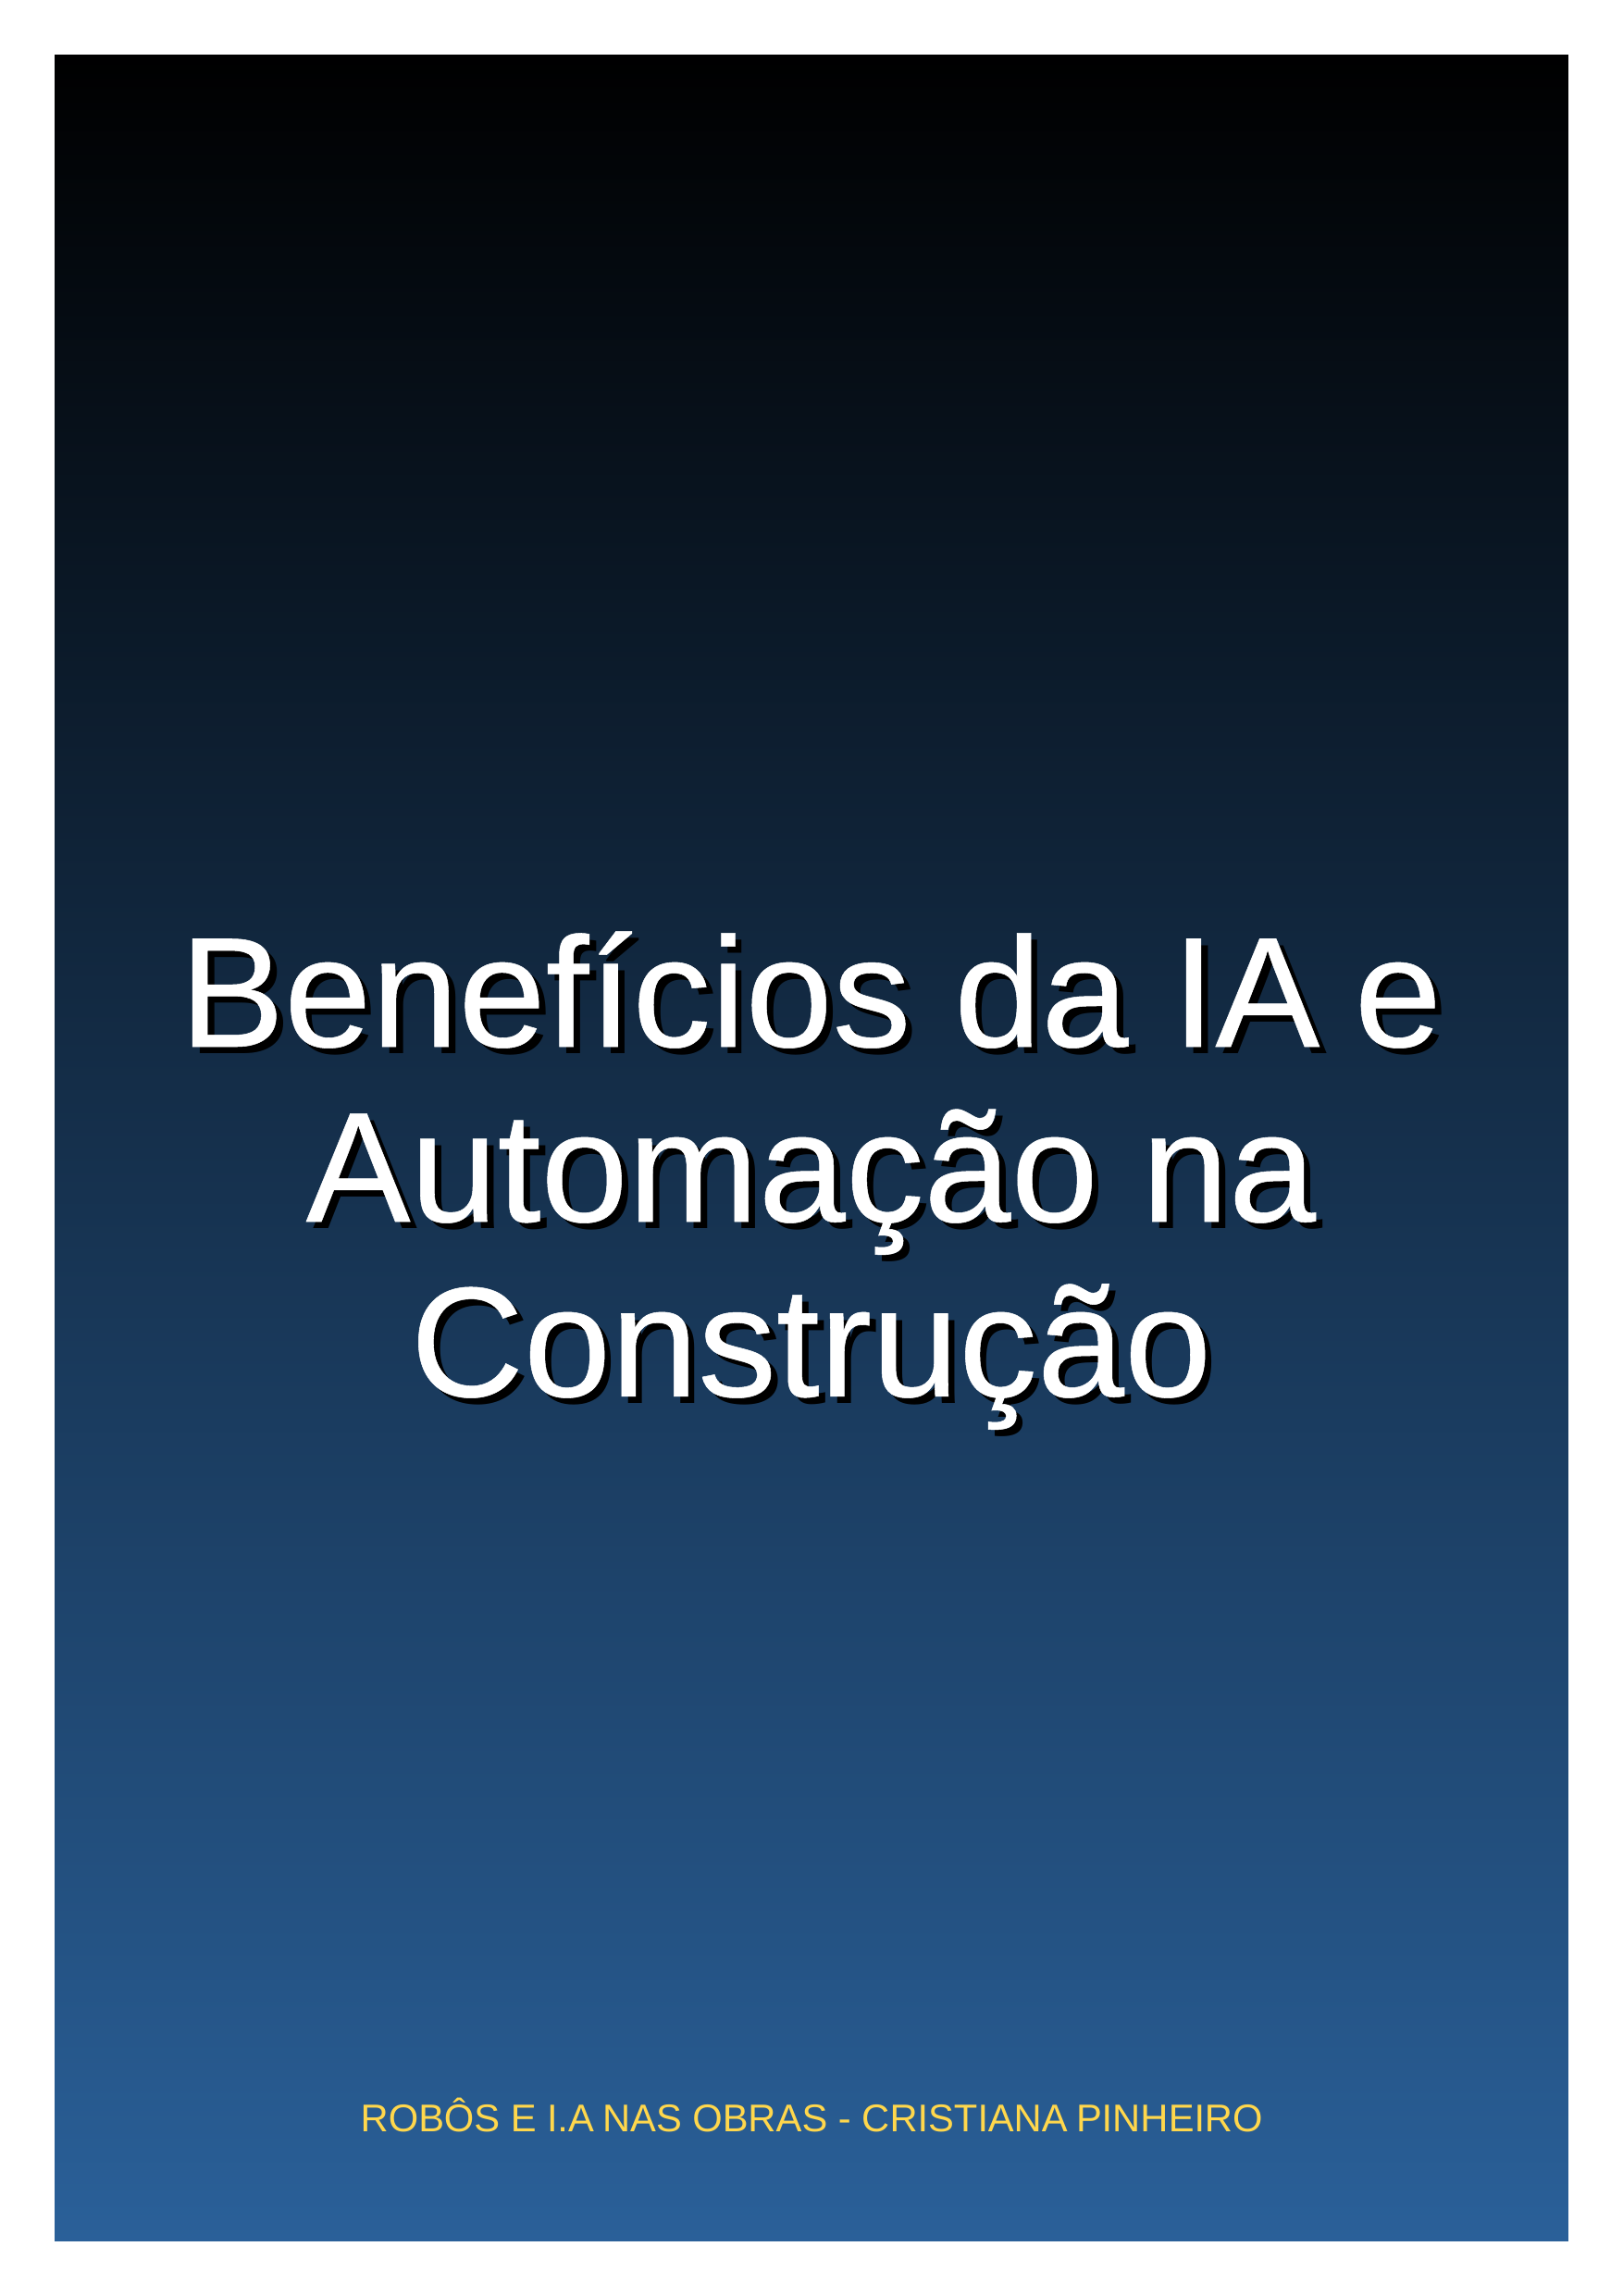

# Benefícios da IA e Automação na Construção
Robôs e I.A nas Obras - Cristiana Pinheiro